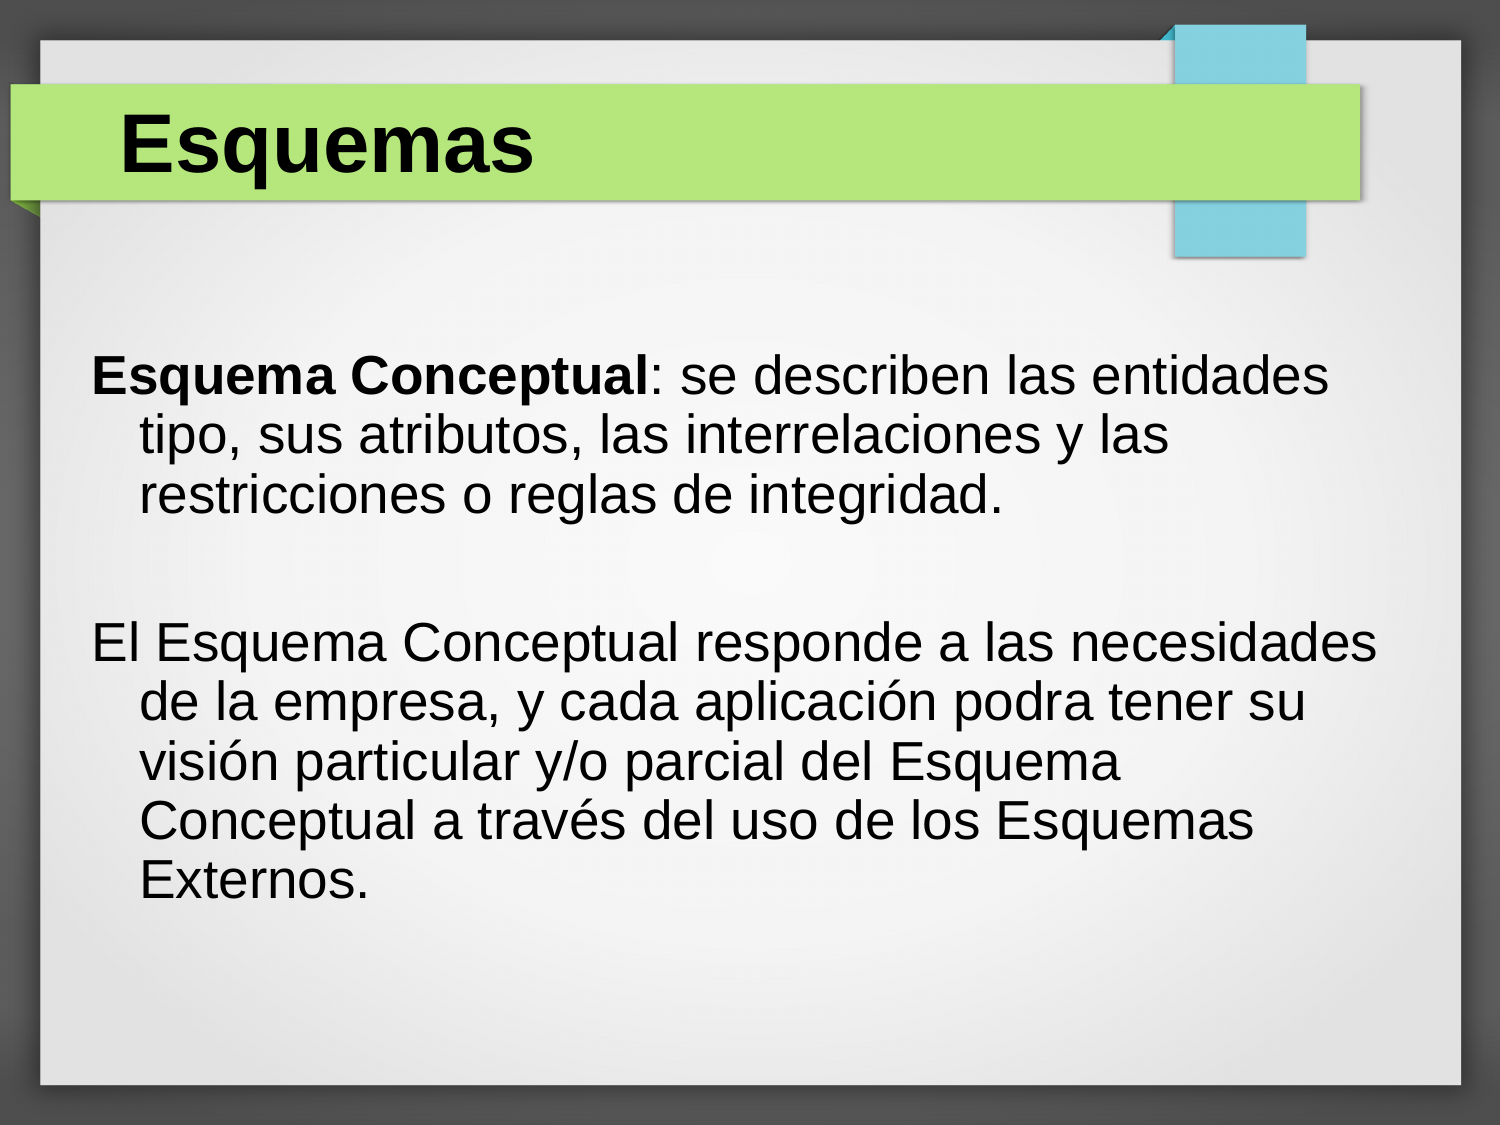

# Esquemas
Esquema Conceptual: se describen las entidades tipo, sus atributos, las interrelaciones y las restricciones o reglas de integridad.
El Esquema Conceptual responde a las necesidades de la empresa, y cada aplicación podra tener su visión particular y/o parcial del Esquema Conceptual a través del uso de los Esquemas Externos.